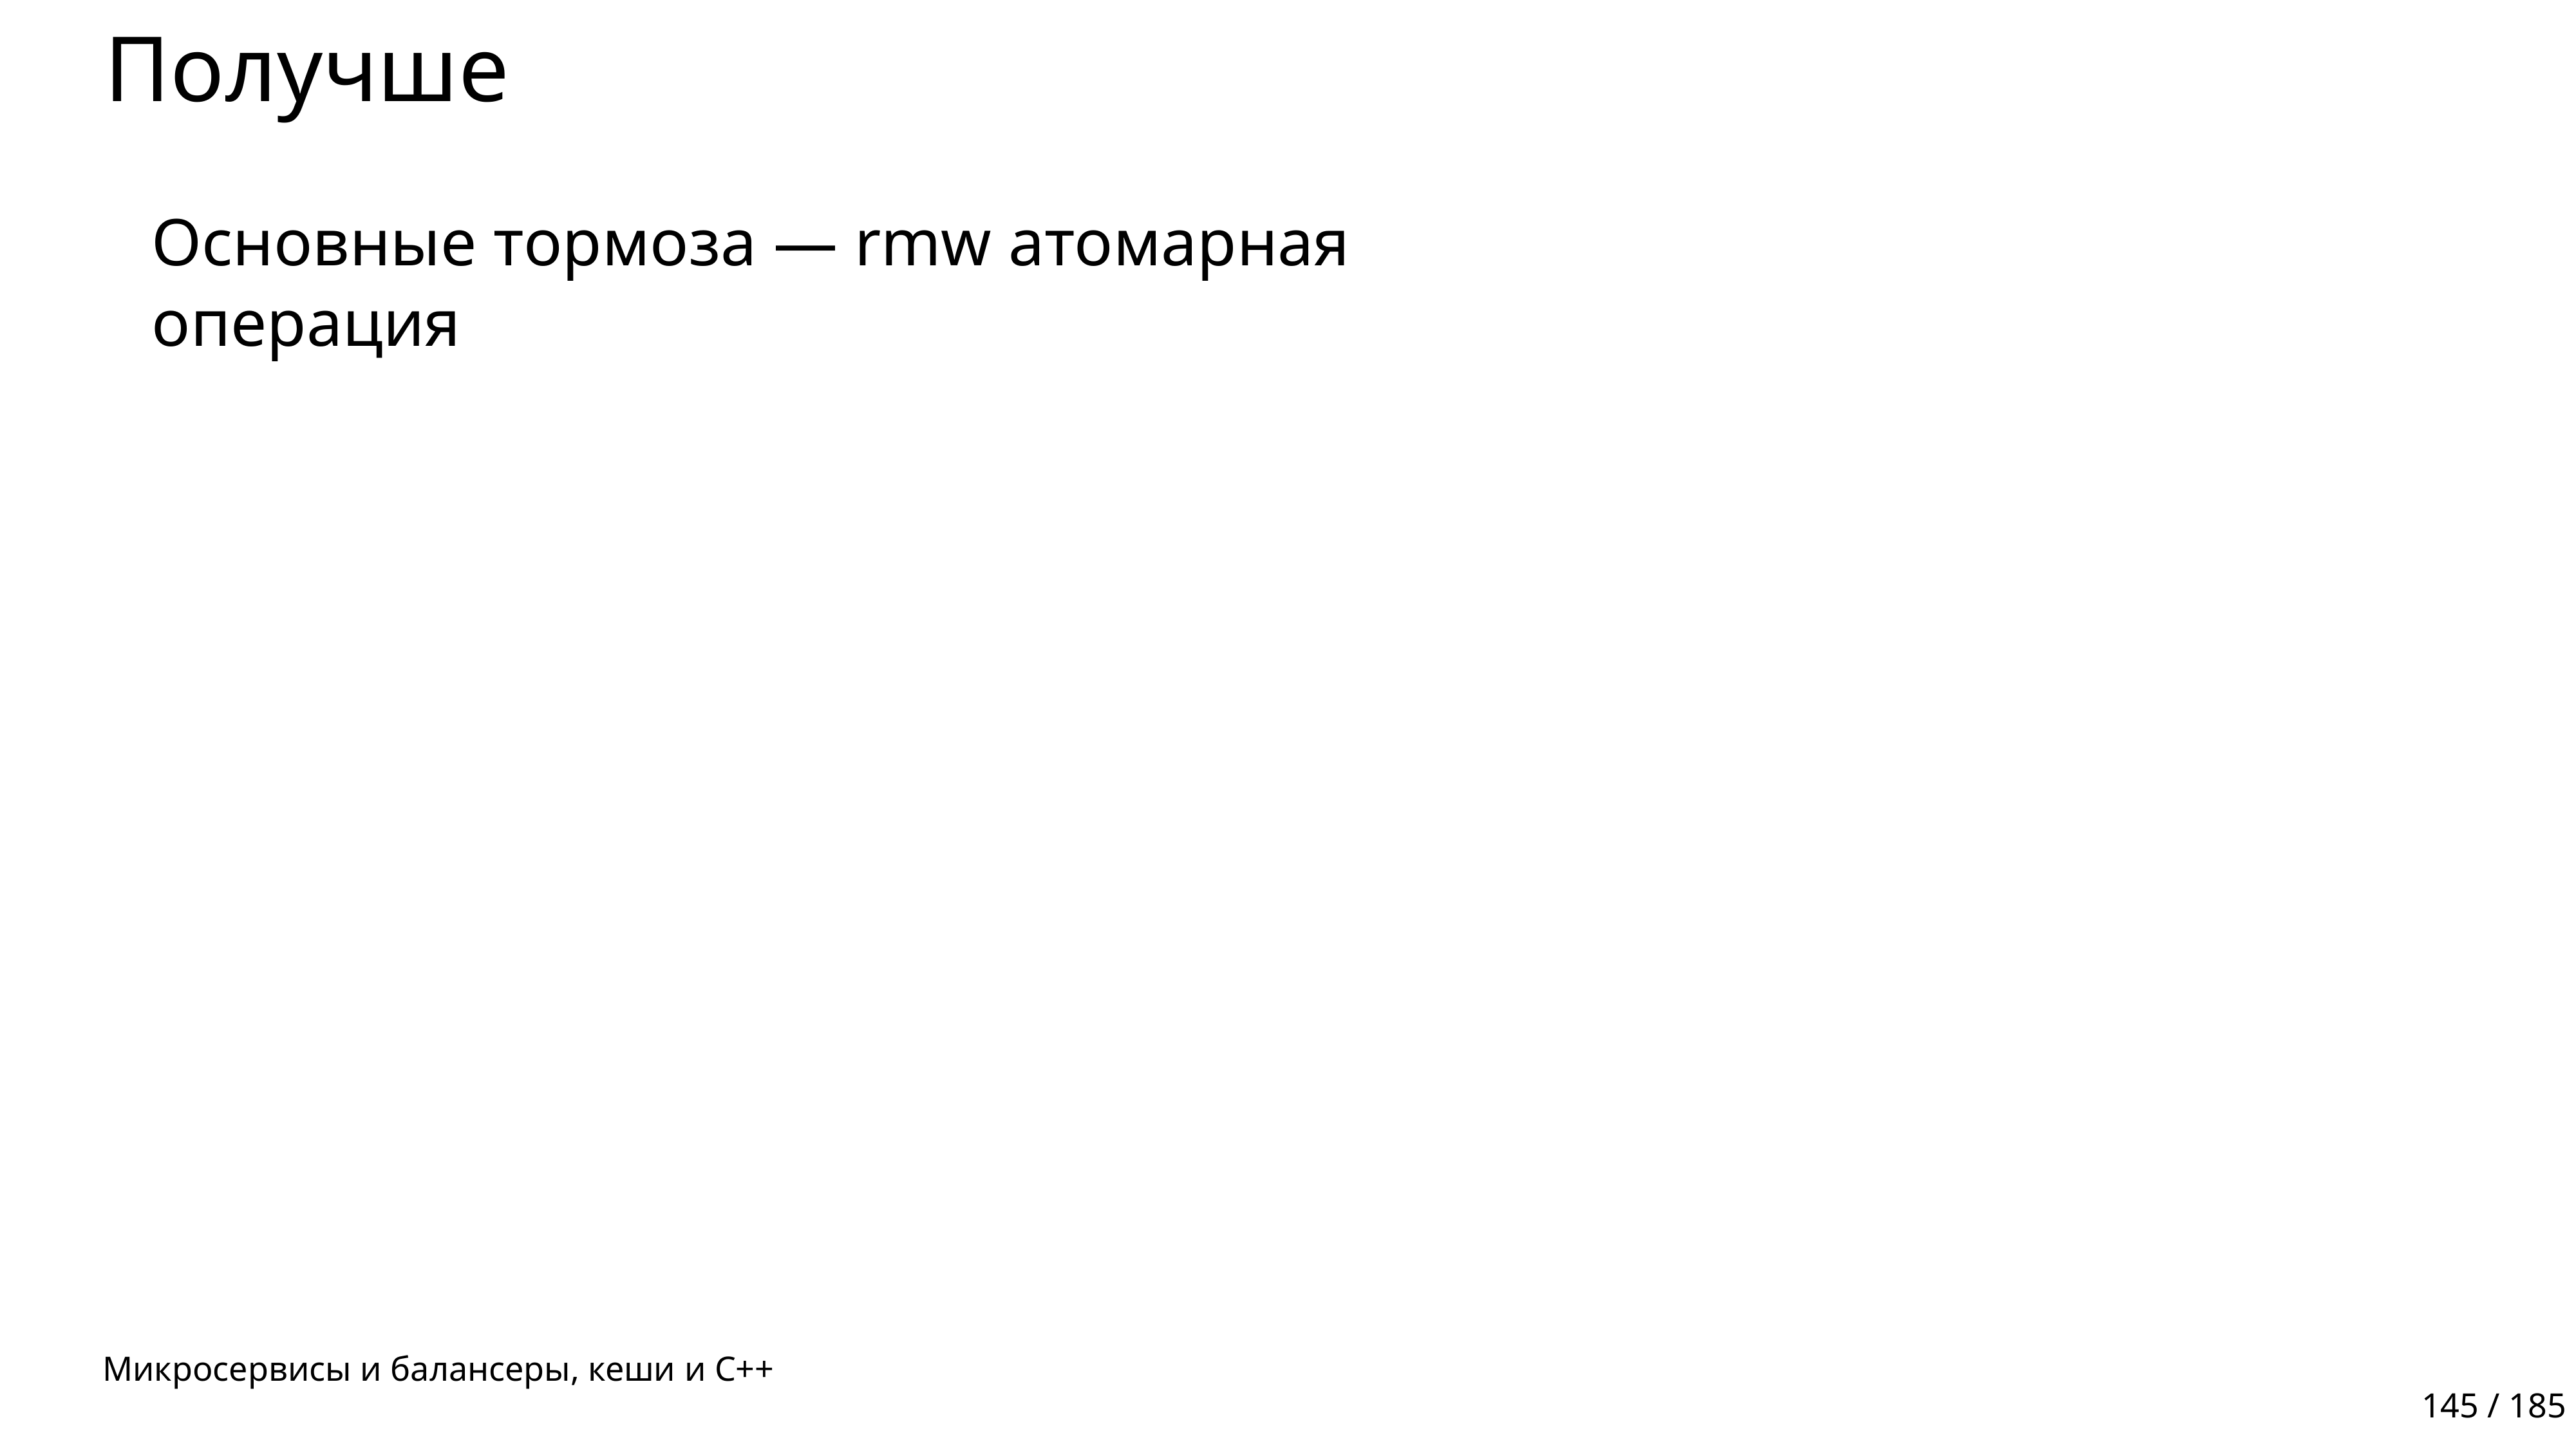

Получше
# Основные тормоза — rmw атомарная операция
Микросервисы и балансеры, кеши и C++